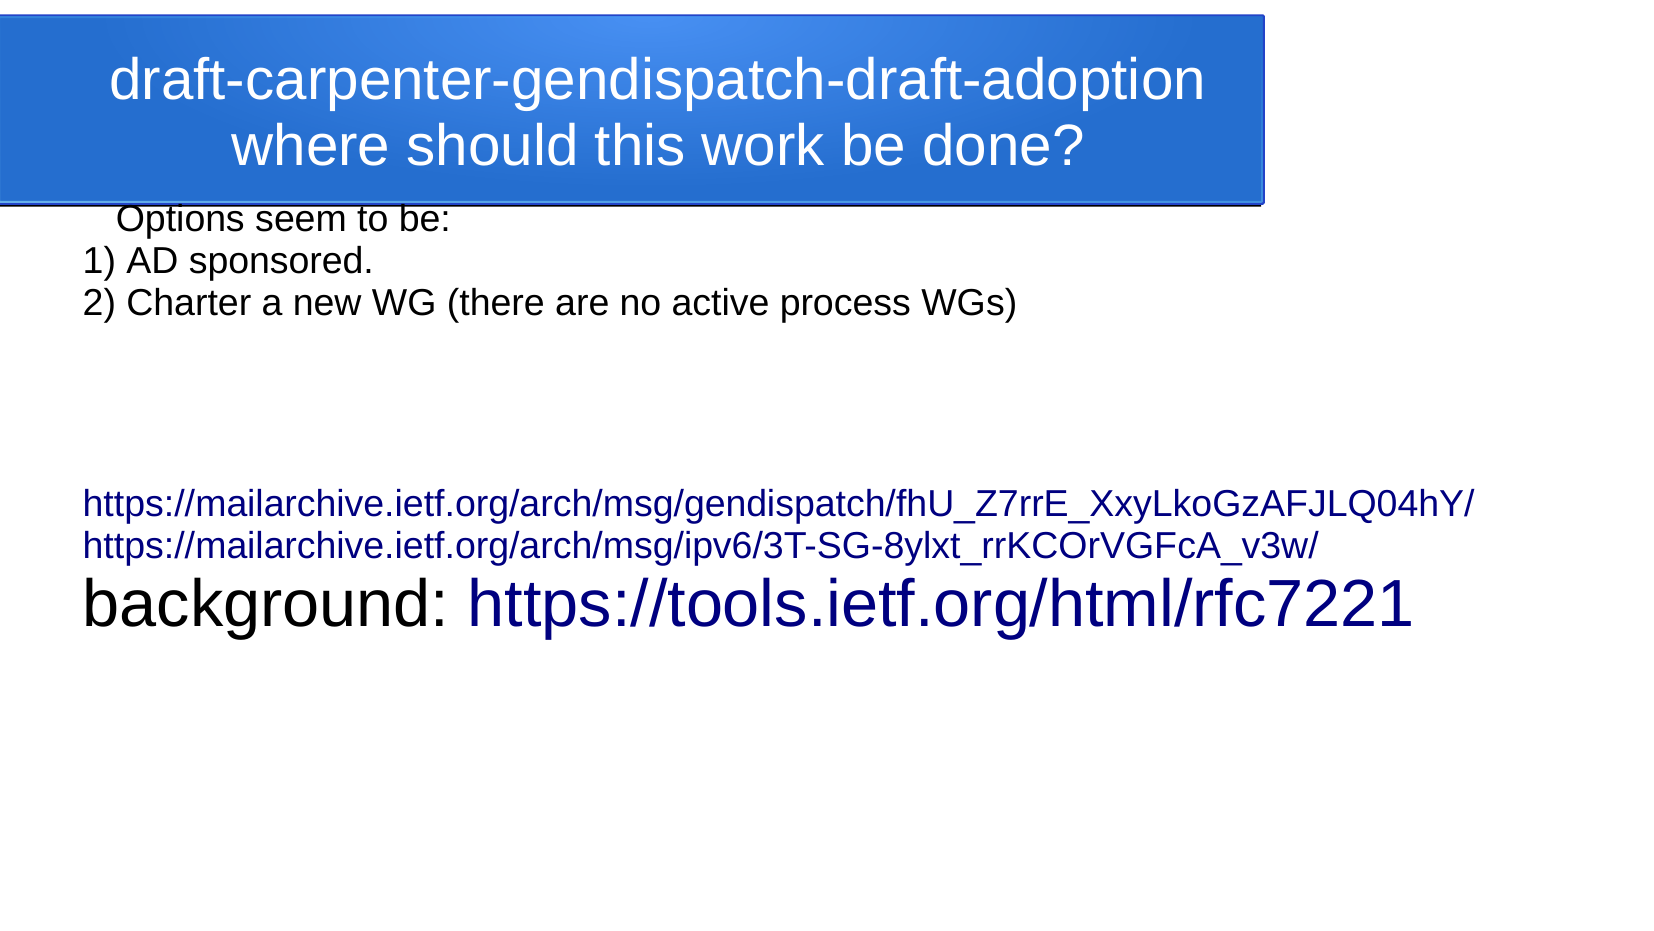

# draft-carpenter-gendispatch-draft-adoption where should this work be done?
Options seem to be:
 AD sponsored.
 Charter a new WG (there are no active process WGs)
https://mailarchive.ietf.org/arch/msg/gendispatch/fhU_Z7rrE_XxyLkoGzAFJLQ04hY/
https://mailarchive.ietf.org/arch/msg/ipv6/3T-SG-8ylxt_rrKCOrVGFcA_v3w/
background: https://tools.ietf.org/html/rfc7221